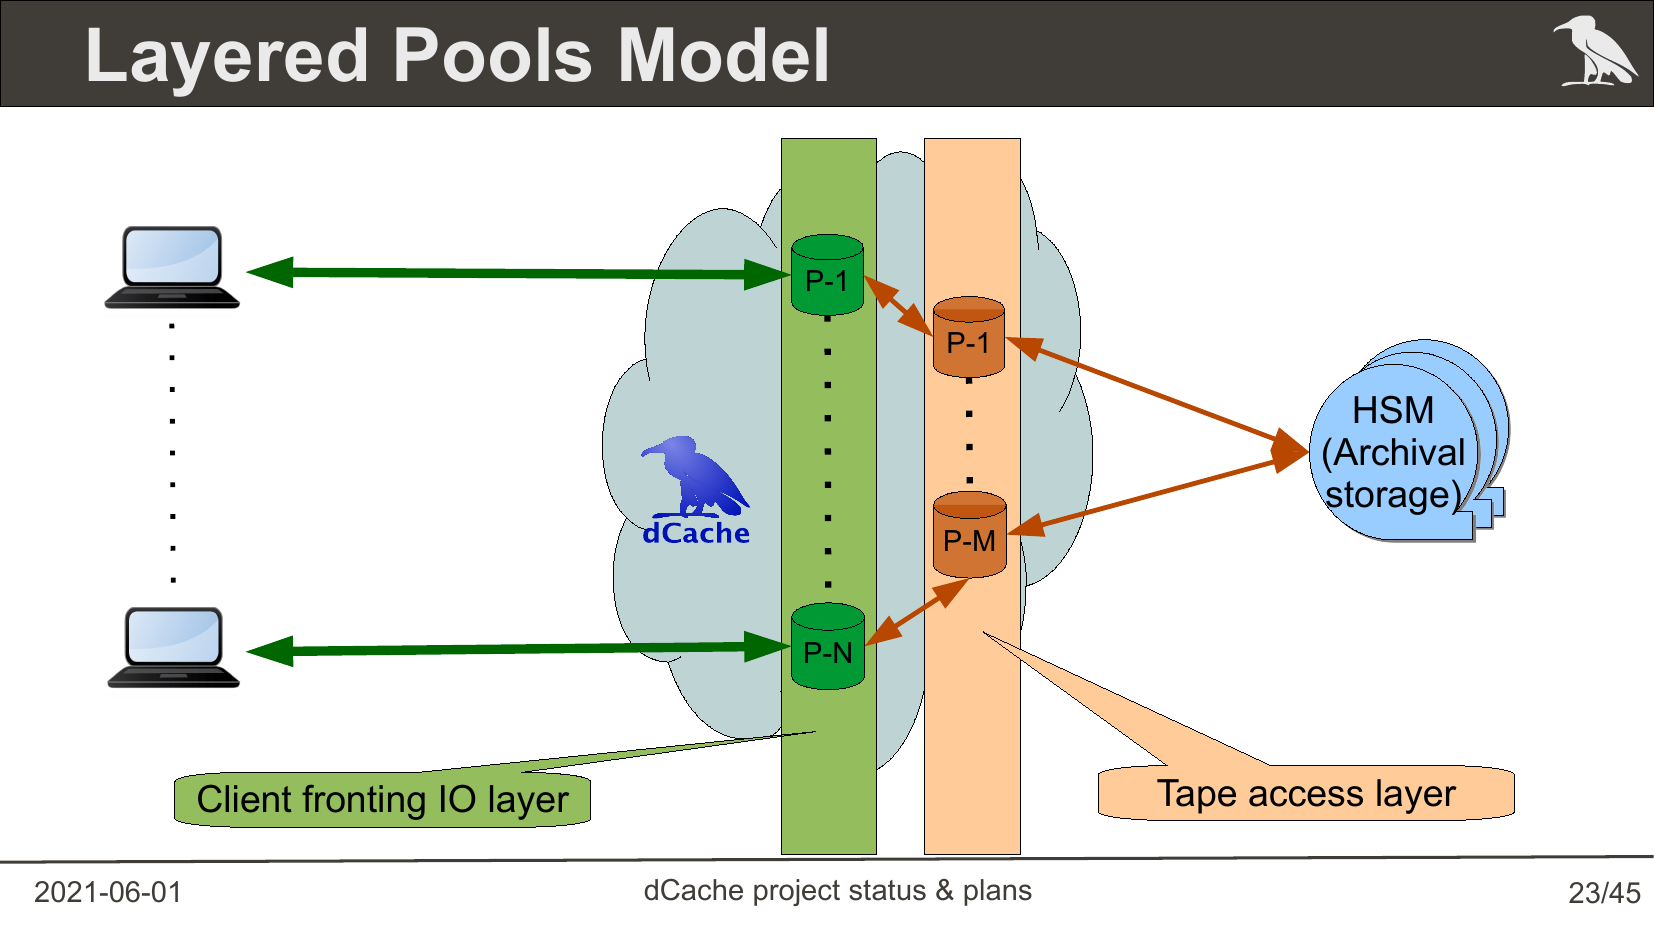

# Layered Pools Model
P-1
P-1
HSM
(Archival
storage)
P-M
P-N
Tape access layer
Client fronting IO layer
dCache project status & plans
2021-06-01
23